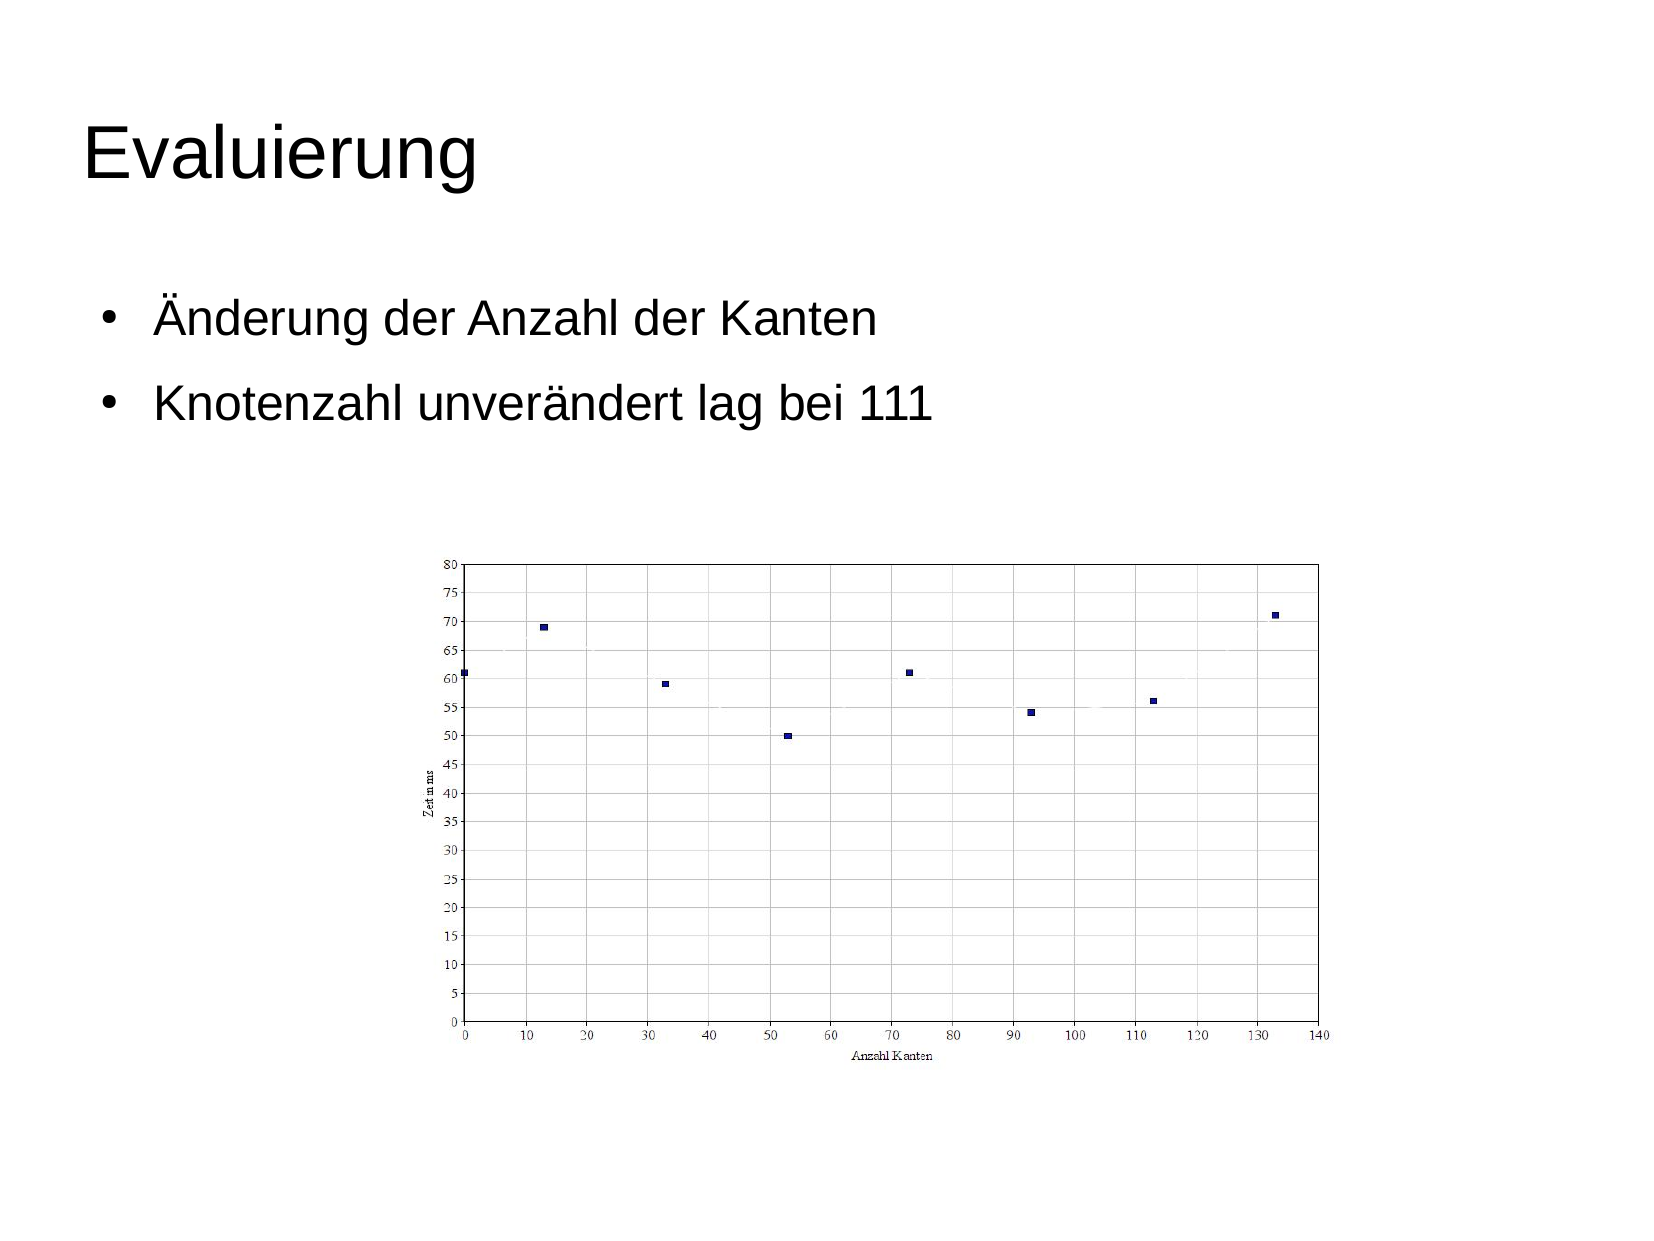

# Evaluierung
Änderung der Anzahl der Kanten
Knotenzahl unverändert lag bei 111